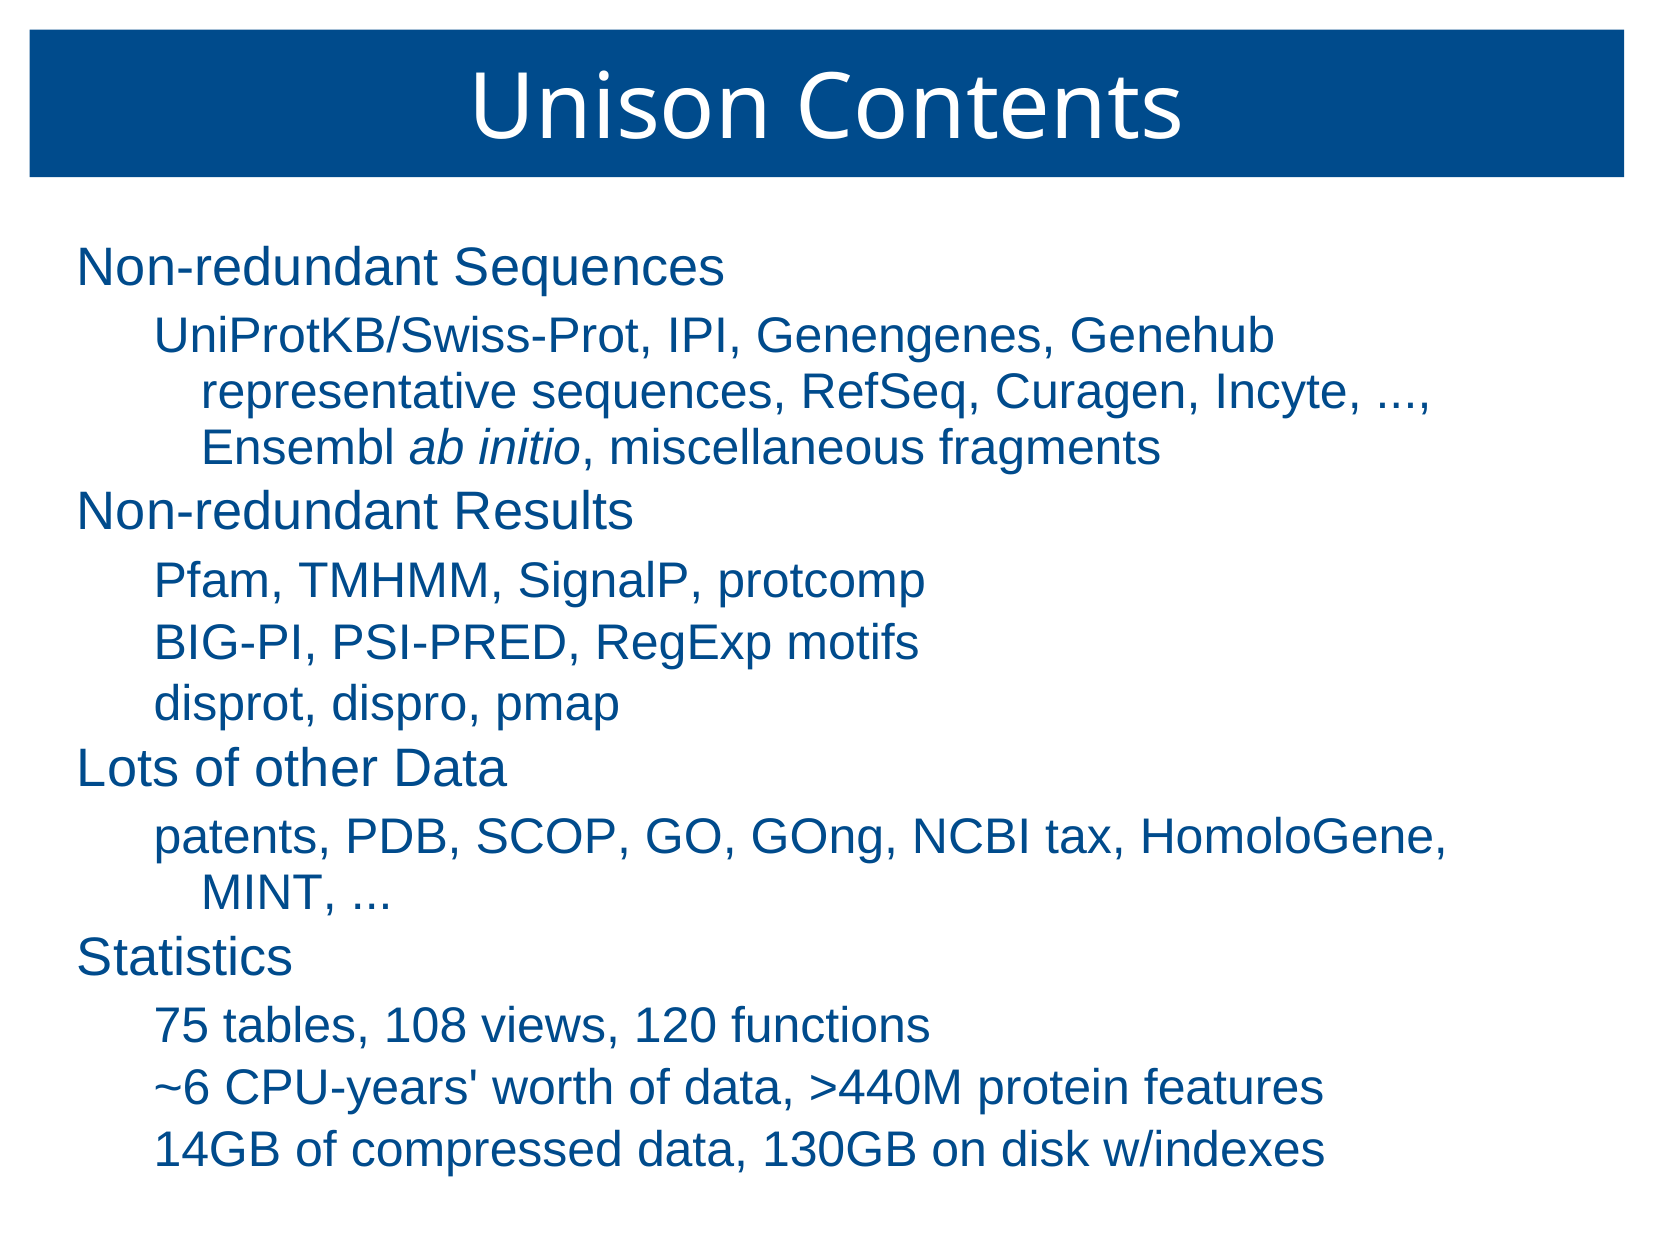

# Unison Contents
Non-redundant Sequences
UniProtKB/Swiss-Prot, IPI, Genengenes, Genehub representative sequences, RefSeq, Curagen, Incyte, ..., Ensembl ab initio, miscellaneous fragments
Non-redundant Results
Pfam, TMHMM, SignalP, protcomp
BIG-PI, PSI-PRED, RegExp motifs
disprot, dispro, pmap
Lots of other Data
patents, PDB, SCOP, GO, GOng, NCBI tax, HomoloGene, MINT, ...
Statistics
75 tables, 108 views, 120 functions
~6 CPU-years' worth of data, >440M protein features
14GB of compressed data, 130GB on disk w/indexes